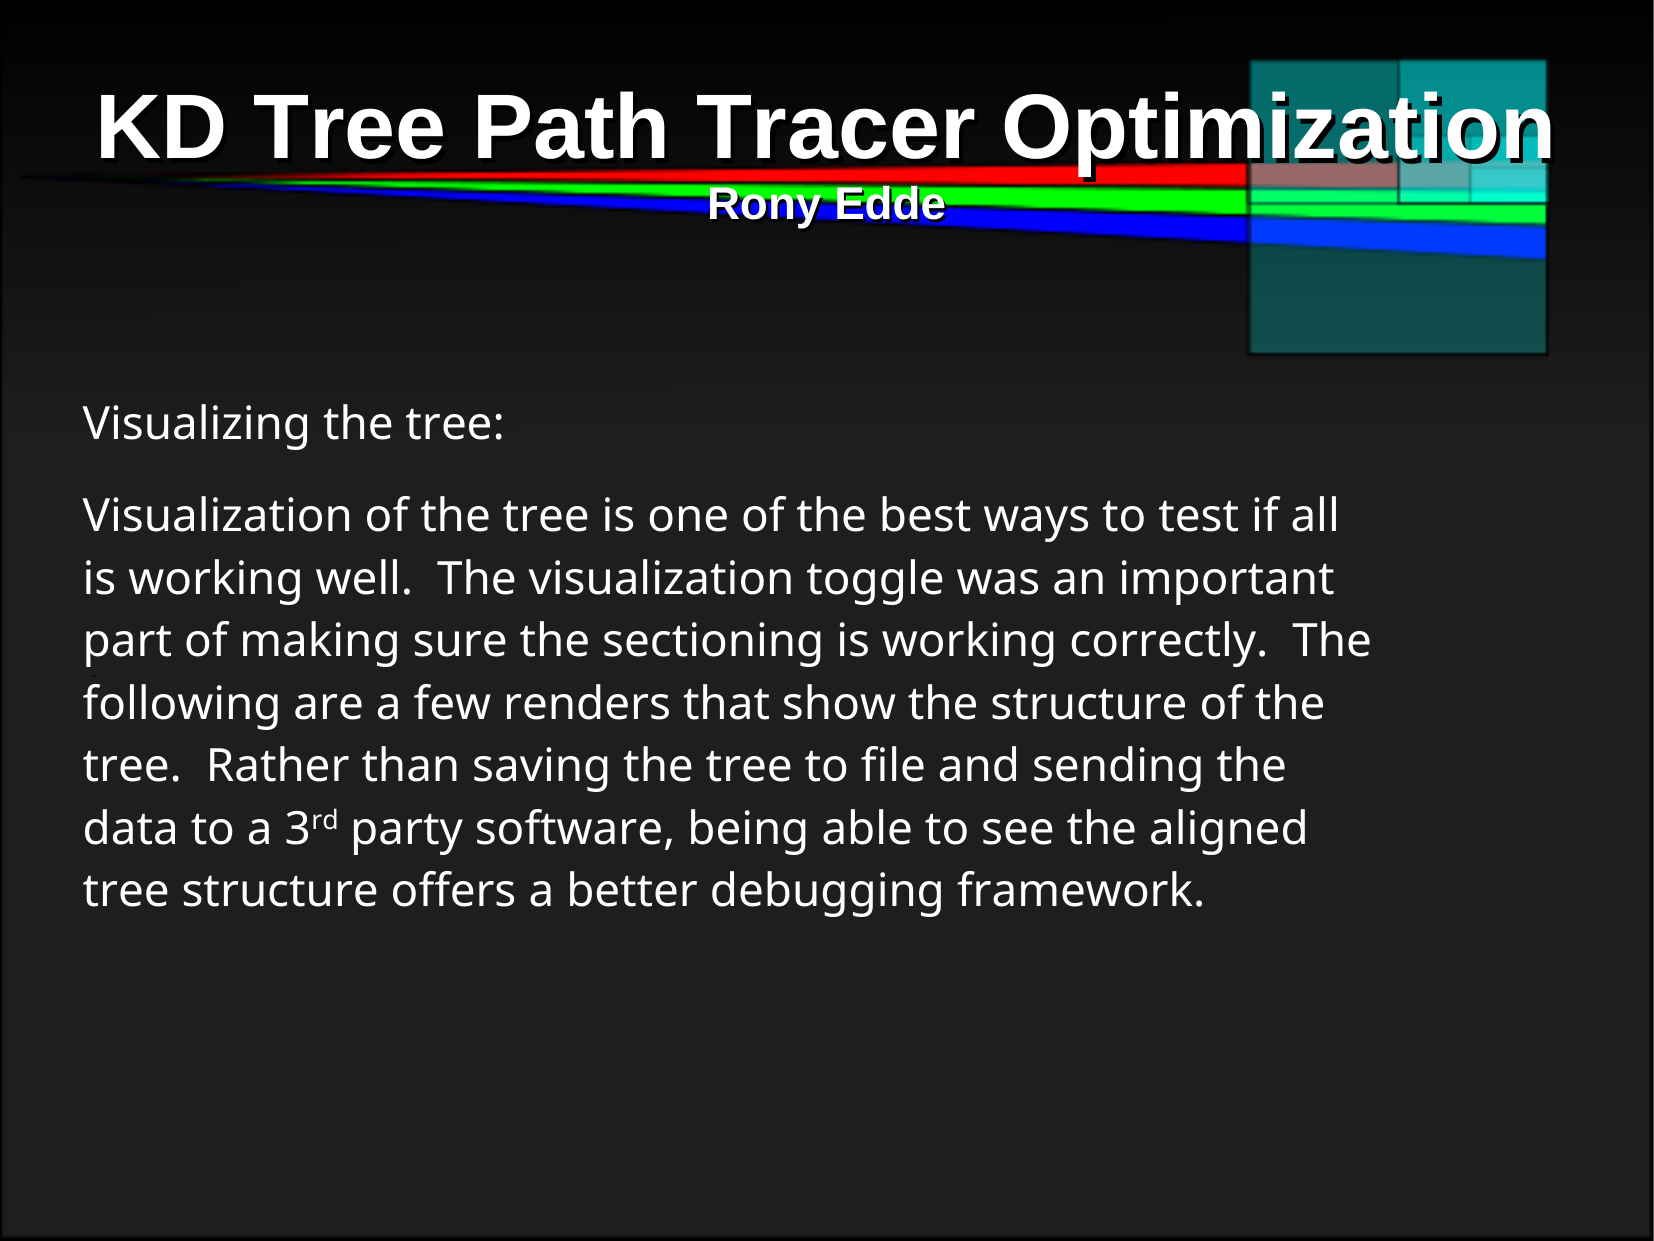

# KD Tree Path Tracer Optimization Rony Edde
Visualizing the tree:
Visualization of the tree is one of the best ways to test if all is working well. The visualization toggle was an important part of making sure the sectioning is working correctly. The following are a few renders that show the structure of the tree. Rather than saving the tree to file and sending the data to a 3rd party software, being able to see the aligned tree structure offers a better debugging framework.